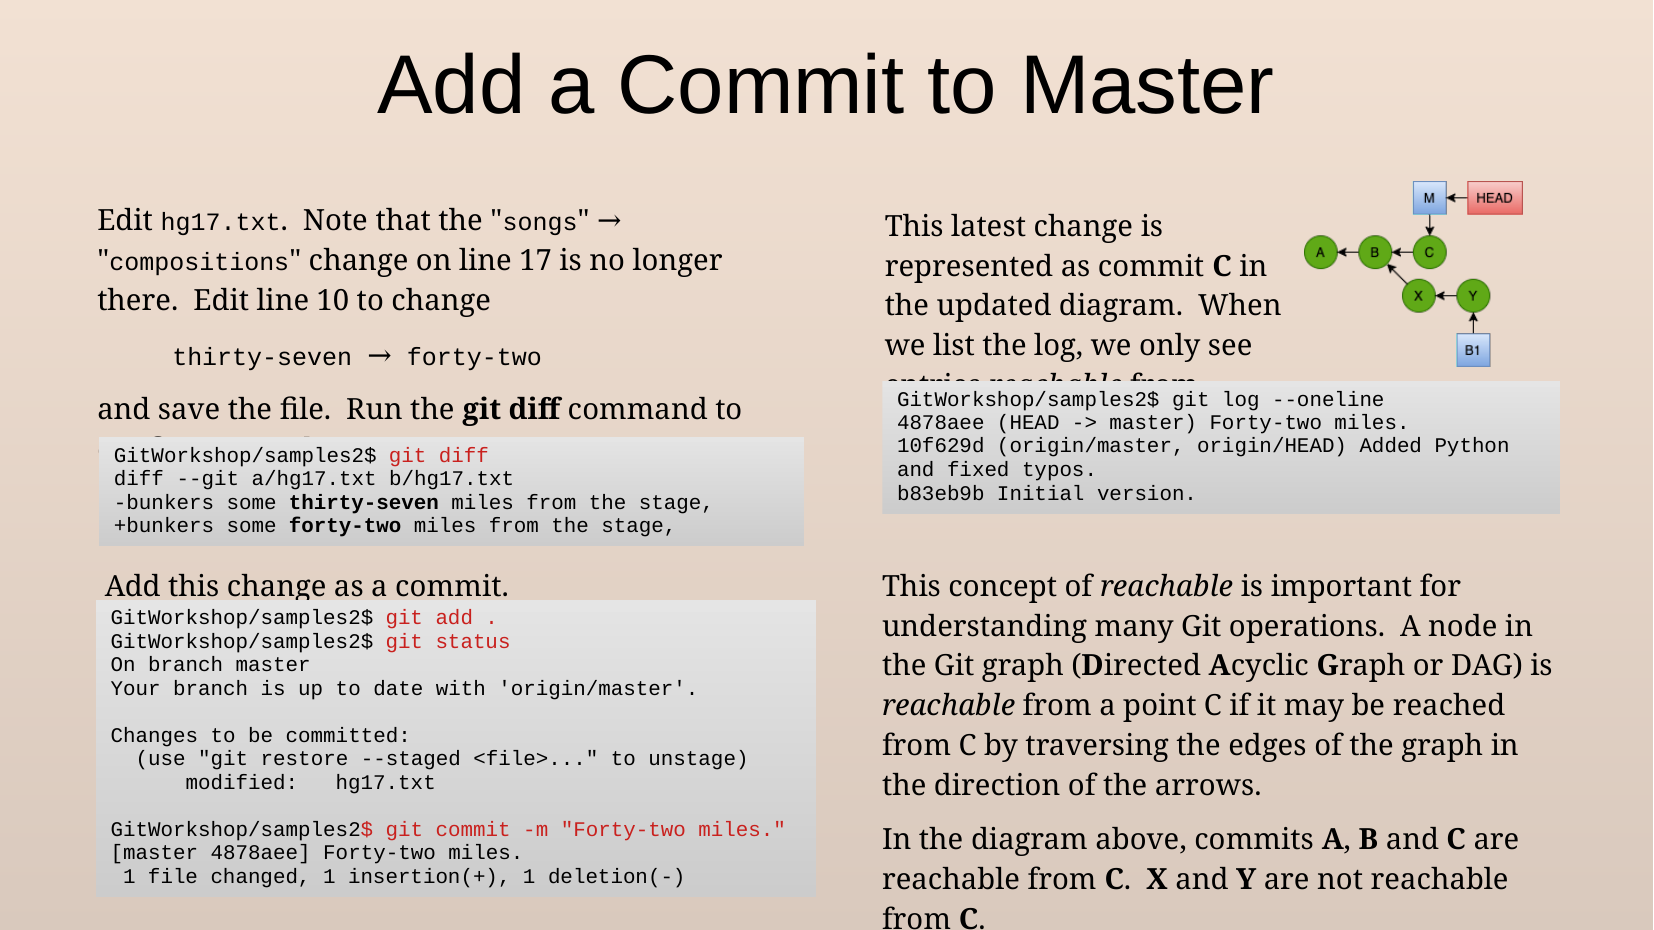

# Add a Commit to Master
Edit hg17.txt. Note that the "songs" → "compositions" change on line 17 is no longer there. Edit line 10 to change
	thirty-seven → forty-two
and save the file. Run the git diff command to confirm your change.
This latest change is represented as commit C in the updated diagram. When we list the log, we only see entries reachable from commit C.
GitWorkshop/samples2$ git log --oneline
4878aee (HEAD -> master) Forty-two miles.
10f629d (origin/master, origin/HEAD) Added Python and fixed typos.
b83eb9b Initial version.
GitWorkshop/samples2$ git diff
diff --git a/hg17.txt b/hg17.txt
-bunkers some thirty-seven miles from the stage,
+bunkers some forty-two miles from the stage,
This concept of reachable is important for understanding many Git operations. A node in the Git graph (Directed Acyclic Graph or DAG) is reachable from a point C if it may be reached from C by traversing the edges of the graph in the direction of the arrows.
In the diagram above, commits A, B and C are reachable from C. X and Y are not reachable from C.
By default, the log command only displays commits reachable from HEAD.
Add this change as a commit.
GitWorkshop/samples2$ git add .
GitWorkshop/samples2$ git status
On branch master
Your branch is up to date with 'origin/master'.
Changes to be committed:
 (use "git restore --staged <file>..." to unstage)
	modified: hg17.txt
GitWorkshop/samples2$ git commit -m "Forty-two miles."
[master 4878aee] Forty-two miles.
 1 file changed, 1 insertion(+), 1 deletion(-)